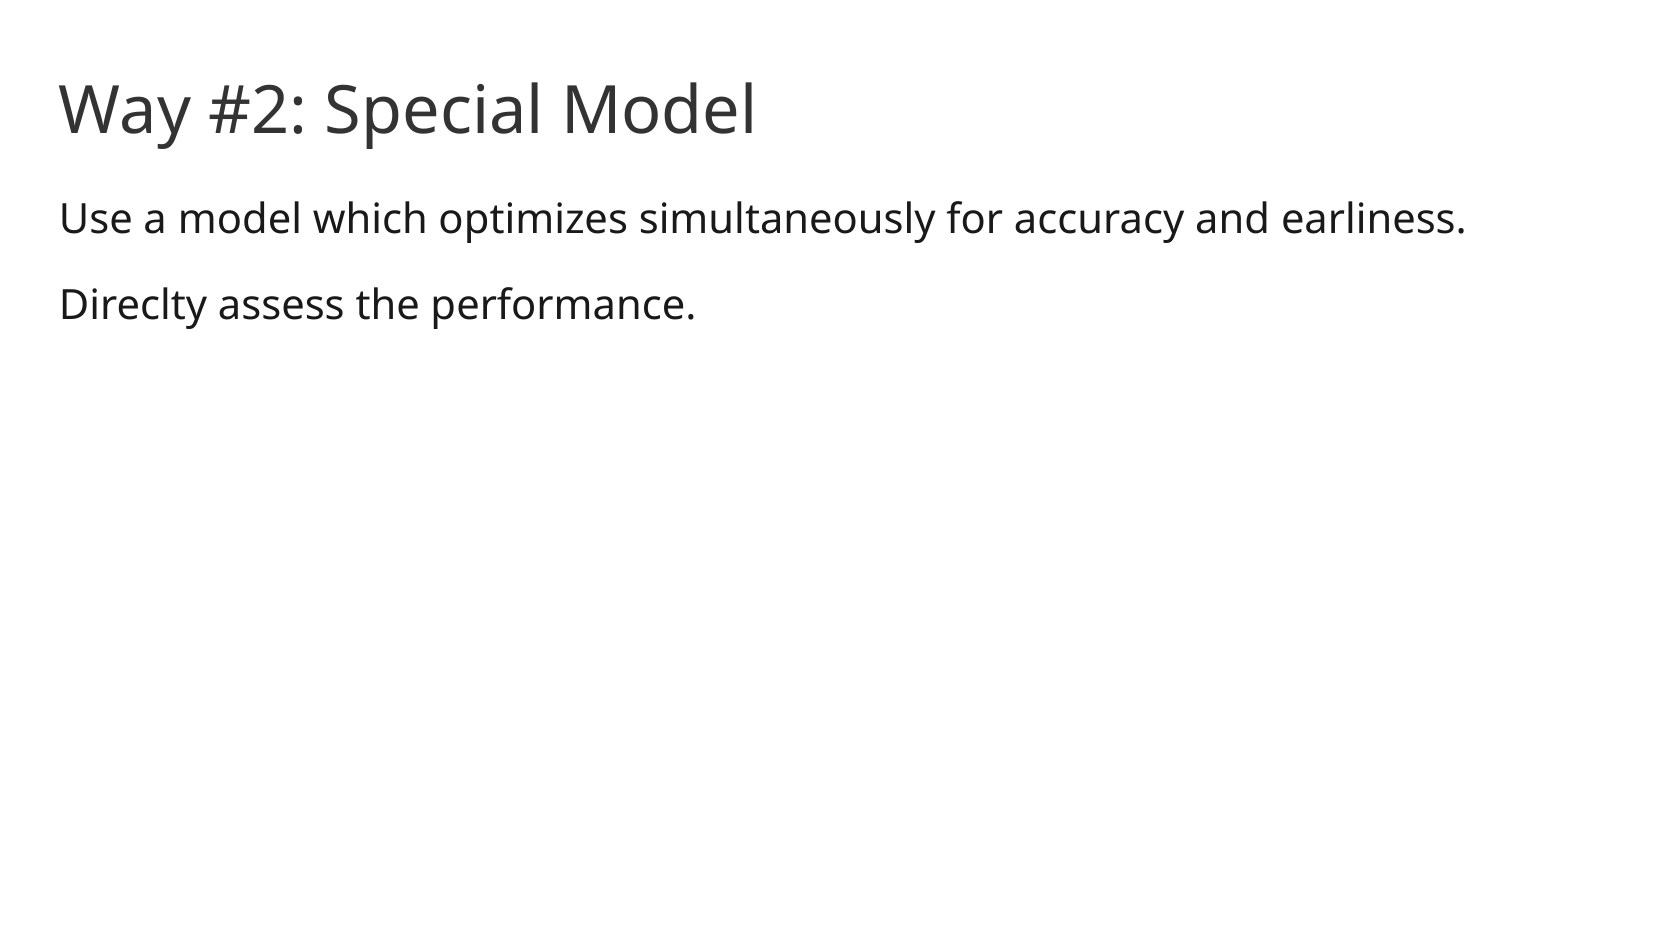

# Way #2: Special Model
Use a model which optimizes simultaneously for accuracy and earliness.
Direclty assess the performance.